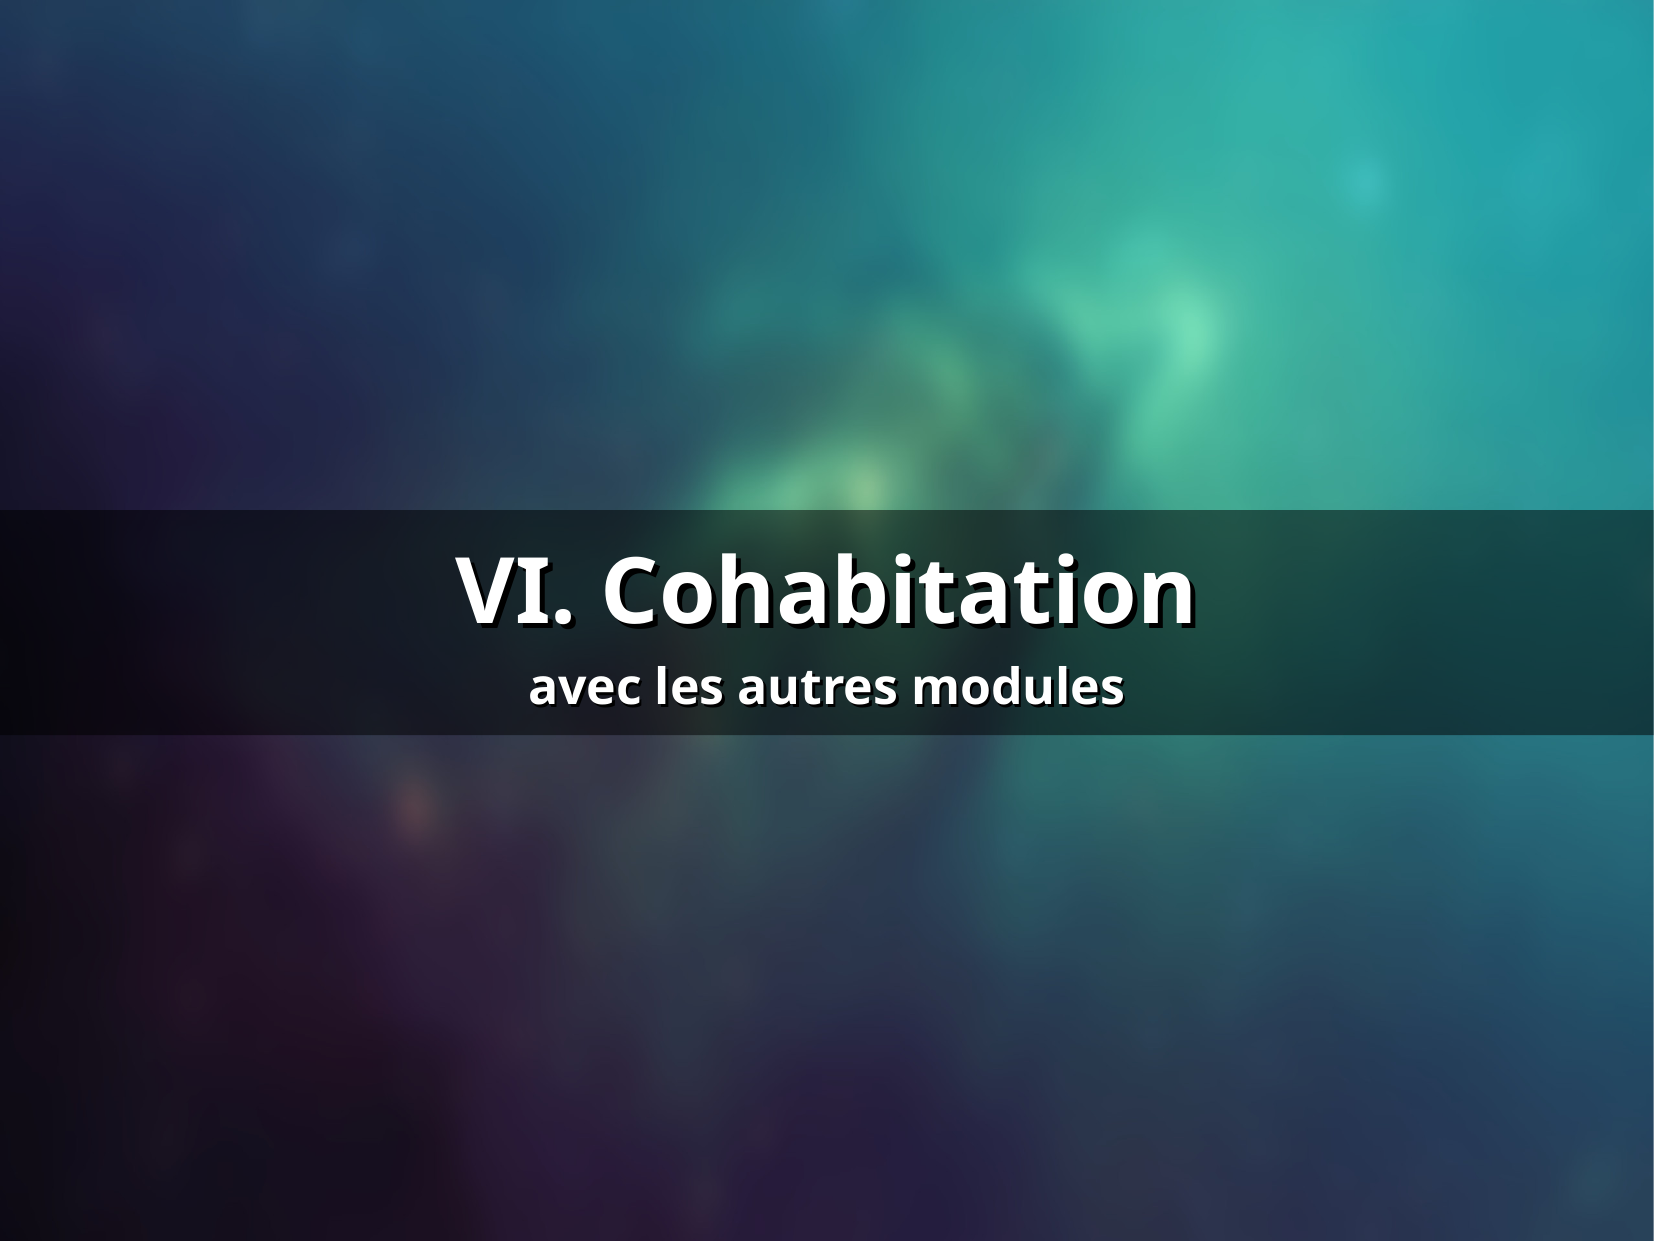

# VI. Cohabitation avec les autres modules